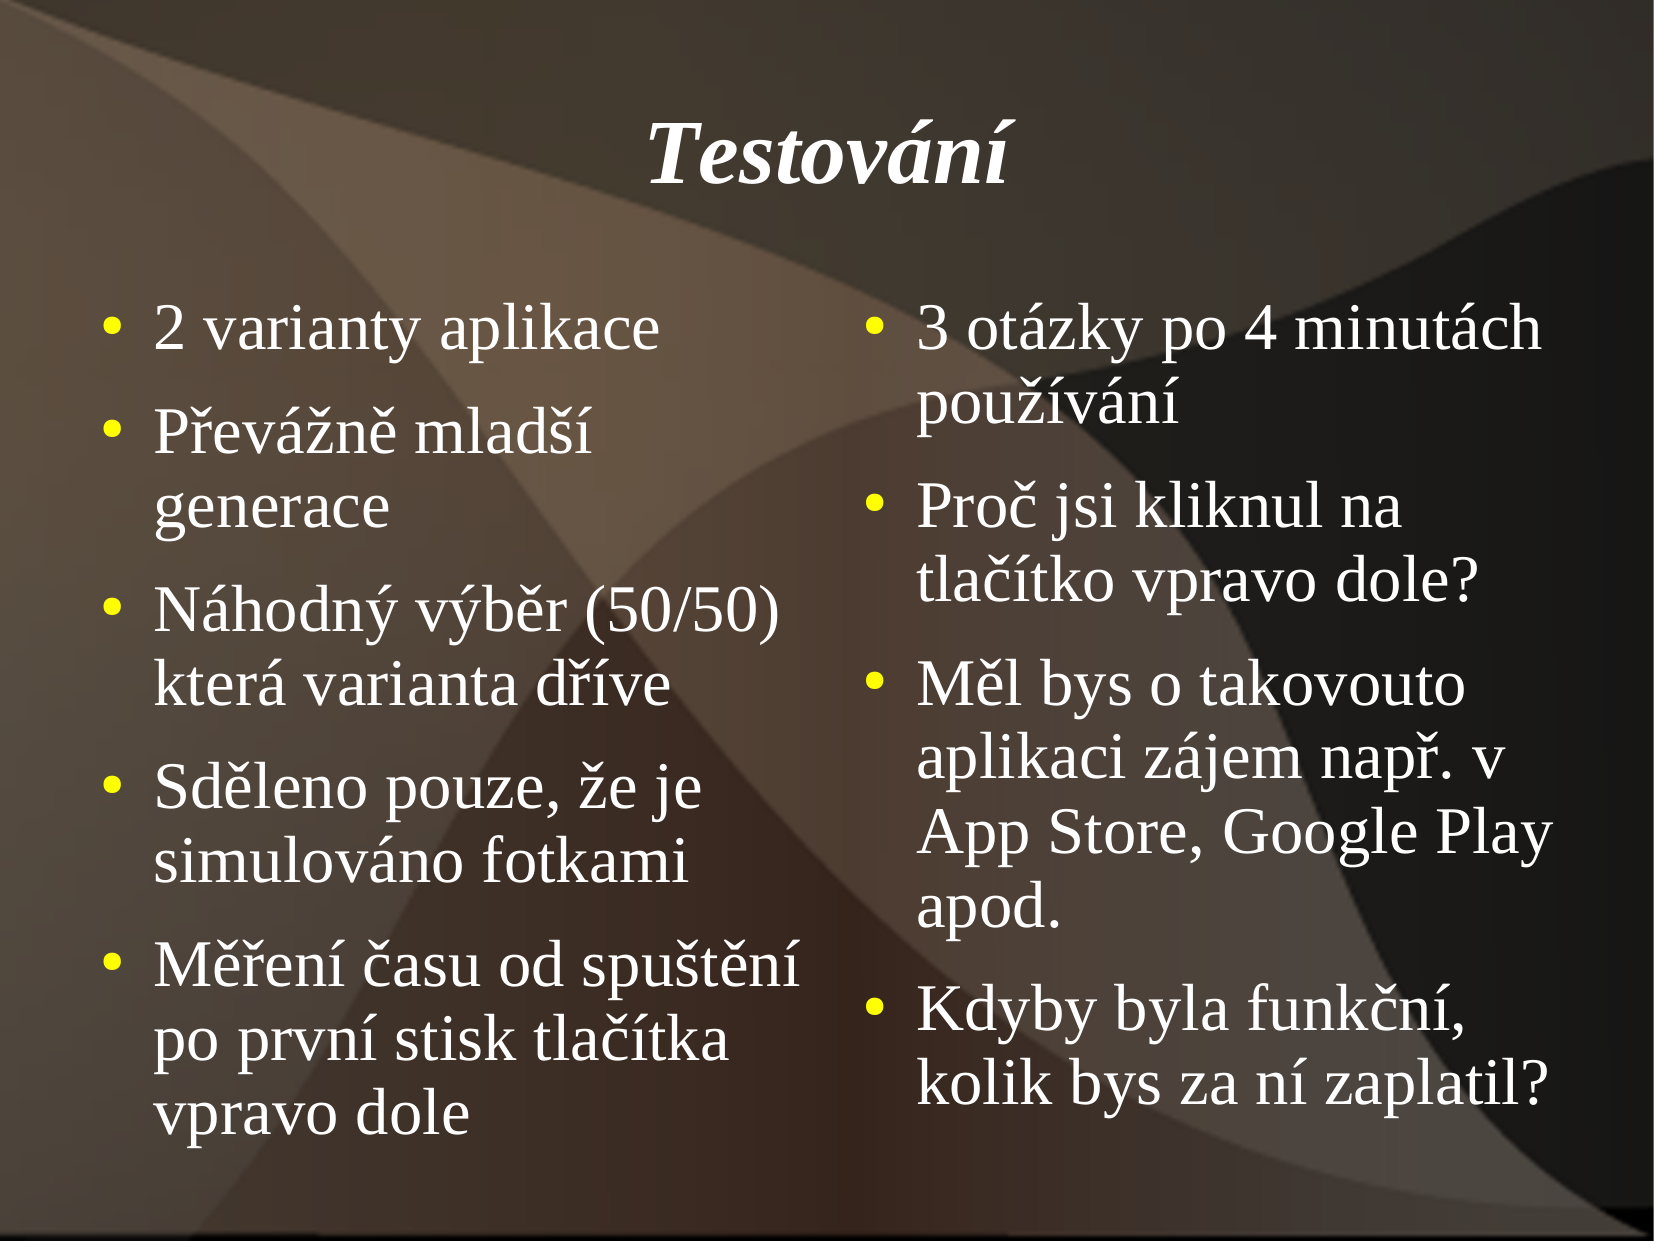

# Testování
2 varianty aplikace
Převážně mladší generace
Náhodný výběr (50/50) která varianta dříve
Sděleno pouze, že je simulováno fotkami
Měření času od spuštění po první stisk tlačítka vpravo dole
3 otázky po 4 minutách používání
Proč jsi kliknul na tlačítko vpravo dole?
Měl bys o takovouto aplikaci zájem např. v App Store, Google Play apod.
Kdyby byla funkční, kolik bys za ní zaplatil?